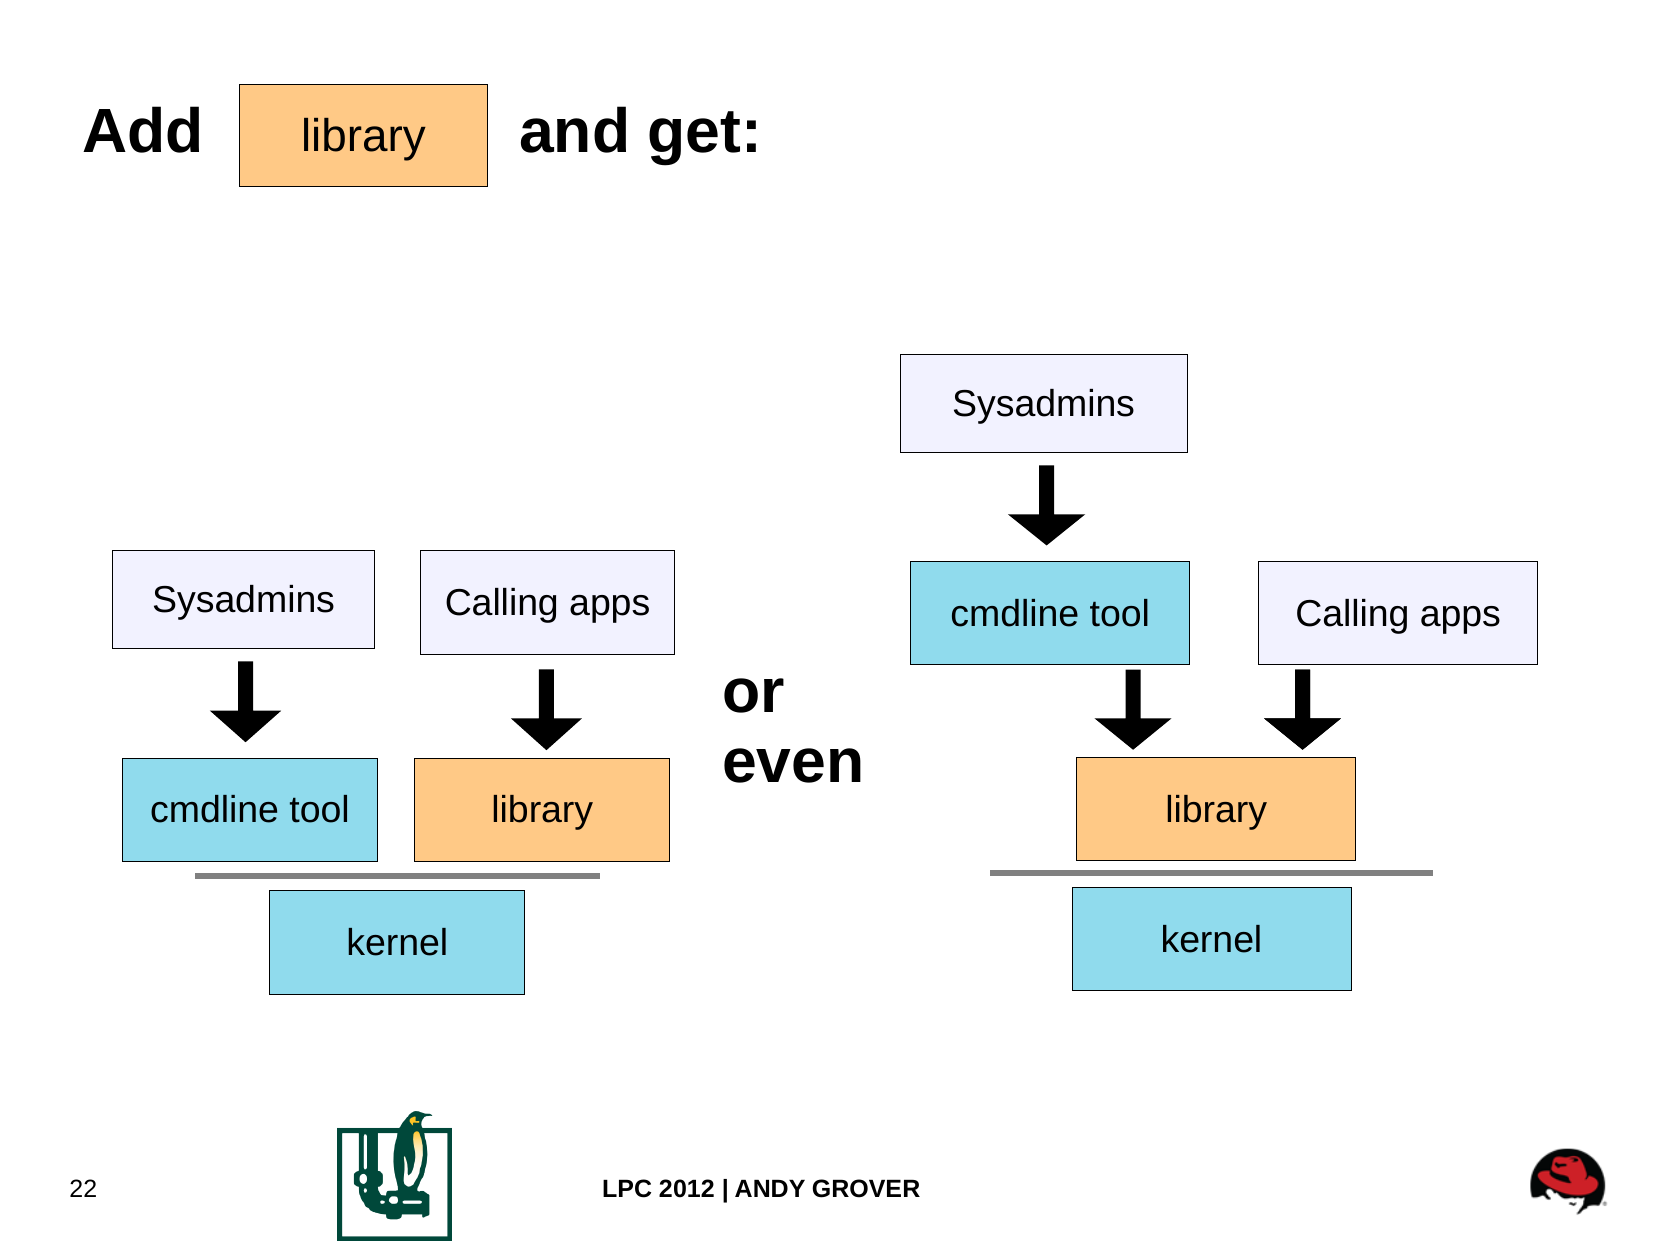

# Add
 and get:
library
Sysadmins
Sysadmins
Calling apps
cmdline tool
Calling apps
or even
library
cmdline tool
library
kernel
kernel